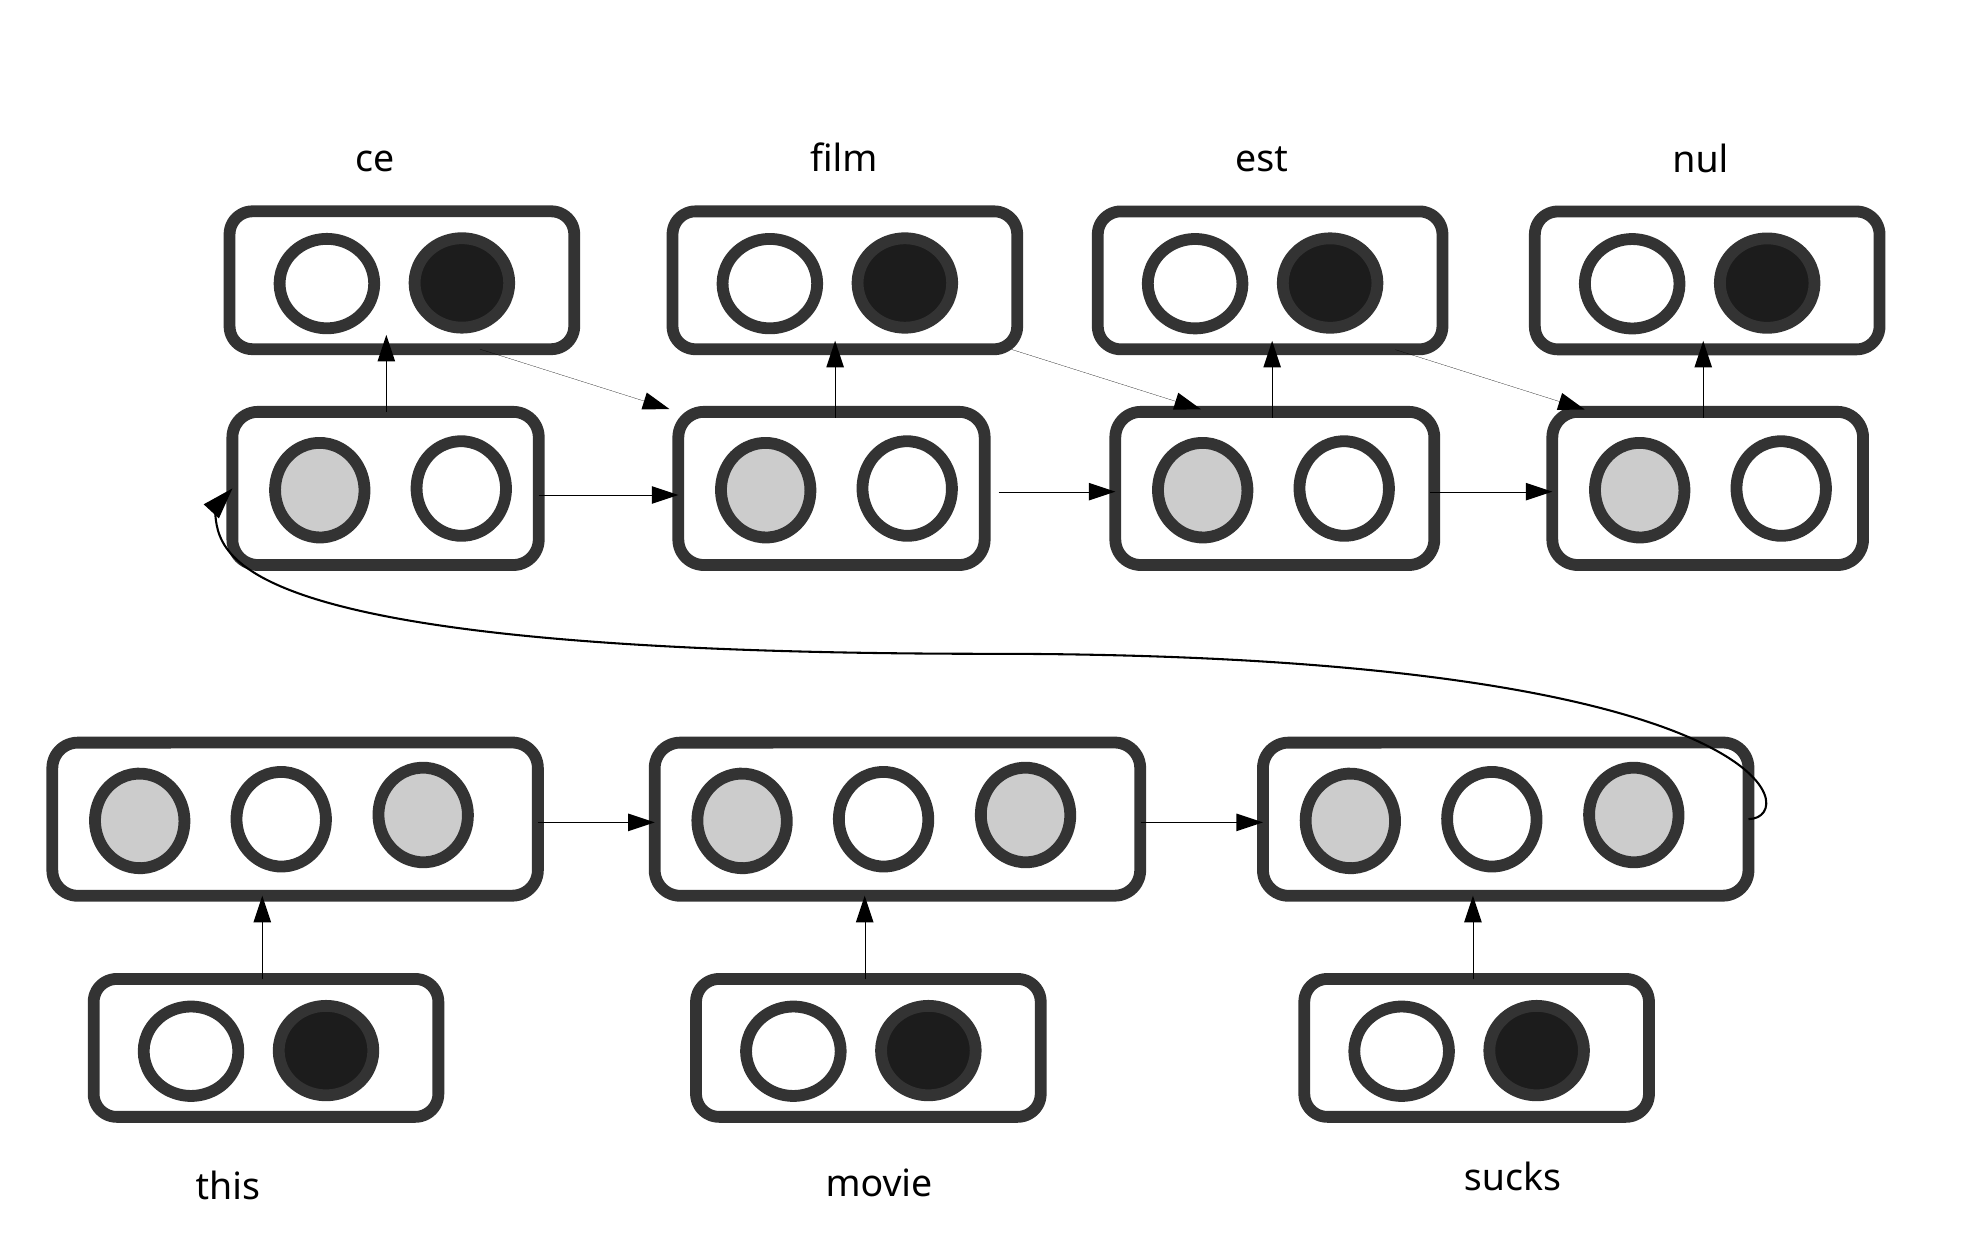

ce
film
est
nul
sucks
movie
this